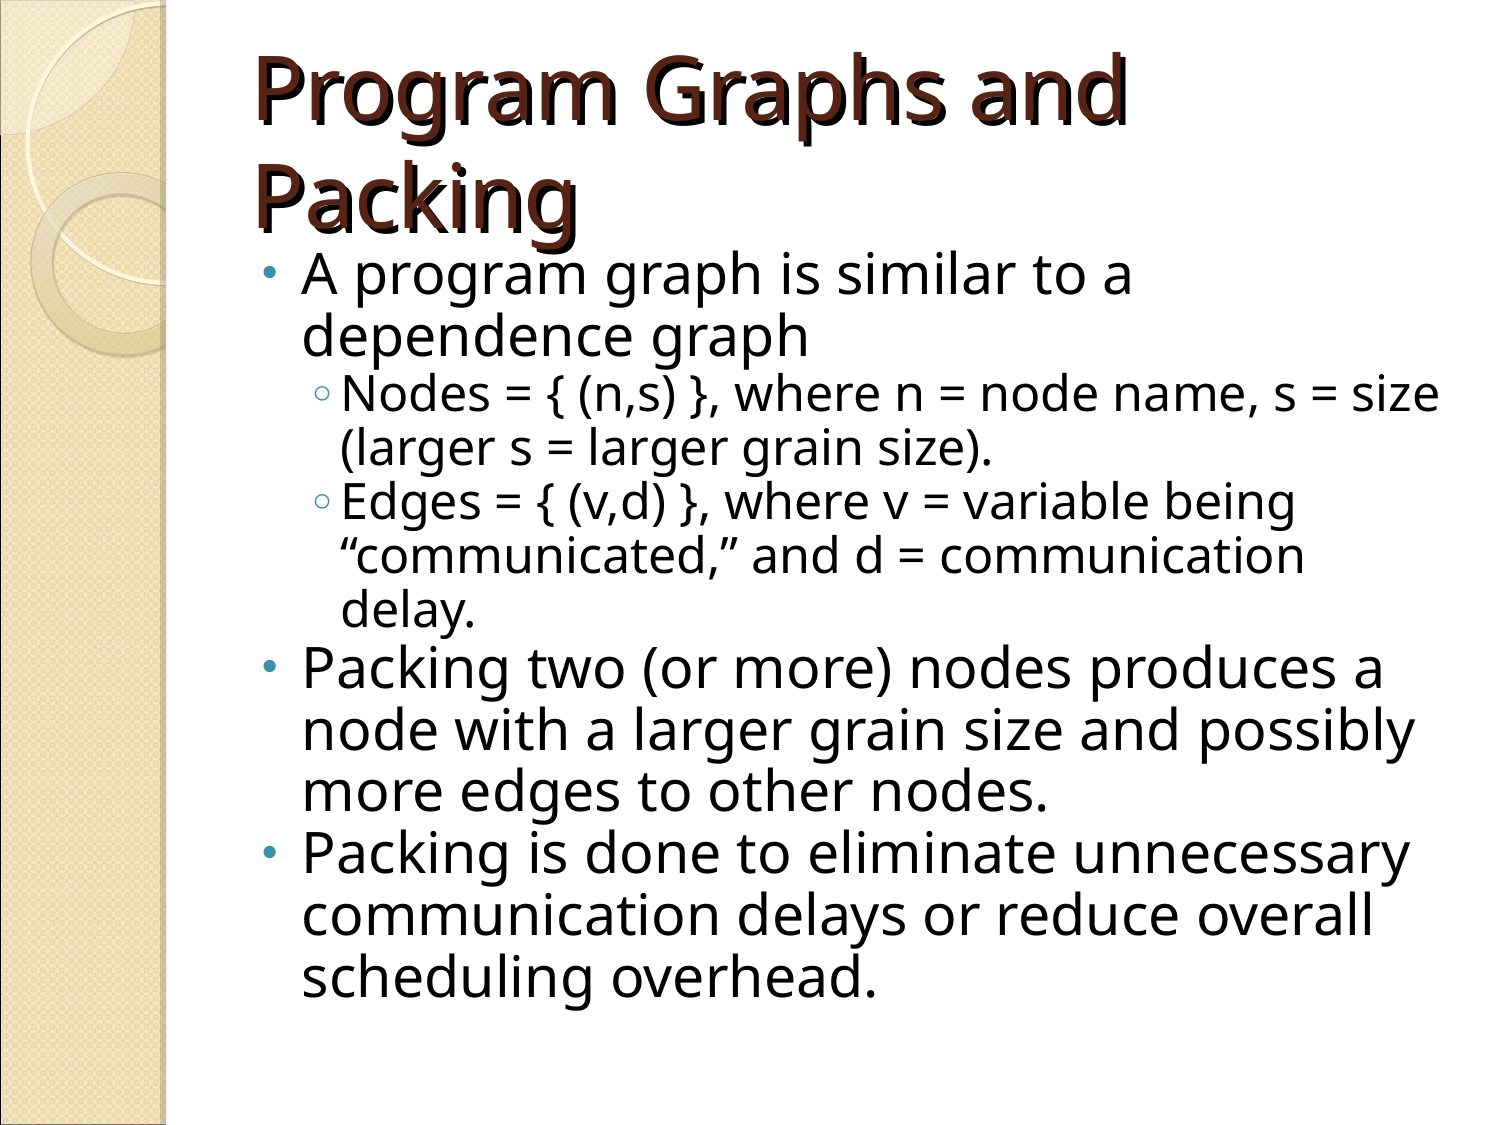

# Program Graphs and Packing
A program graph is similar to a dependence graph
Nodes = { (n,s) }, where n = node name, s = size (larger s = larger grain size).
Edges = { (v,d) }, where v = variable being “communicated,” and d = communication delay.
Packing two (or more) nodes produces a node with a larger grain size and possibly more edges to other nodes.
Packing is done to eliminate unnecessary communication delays or reduce overall scheduling overhead.